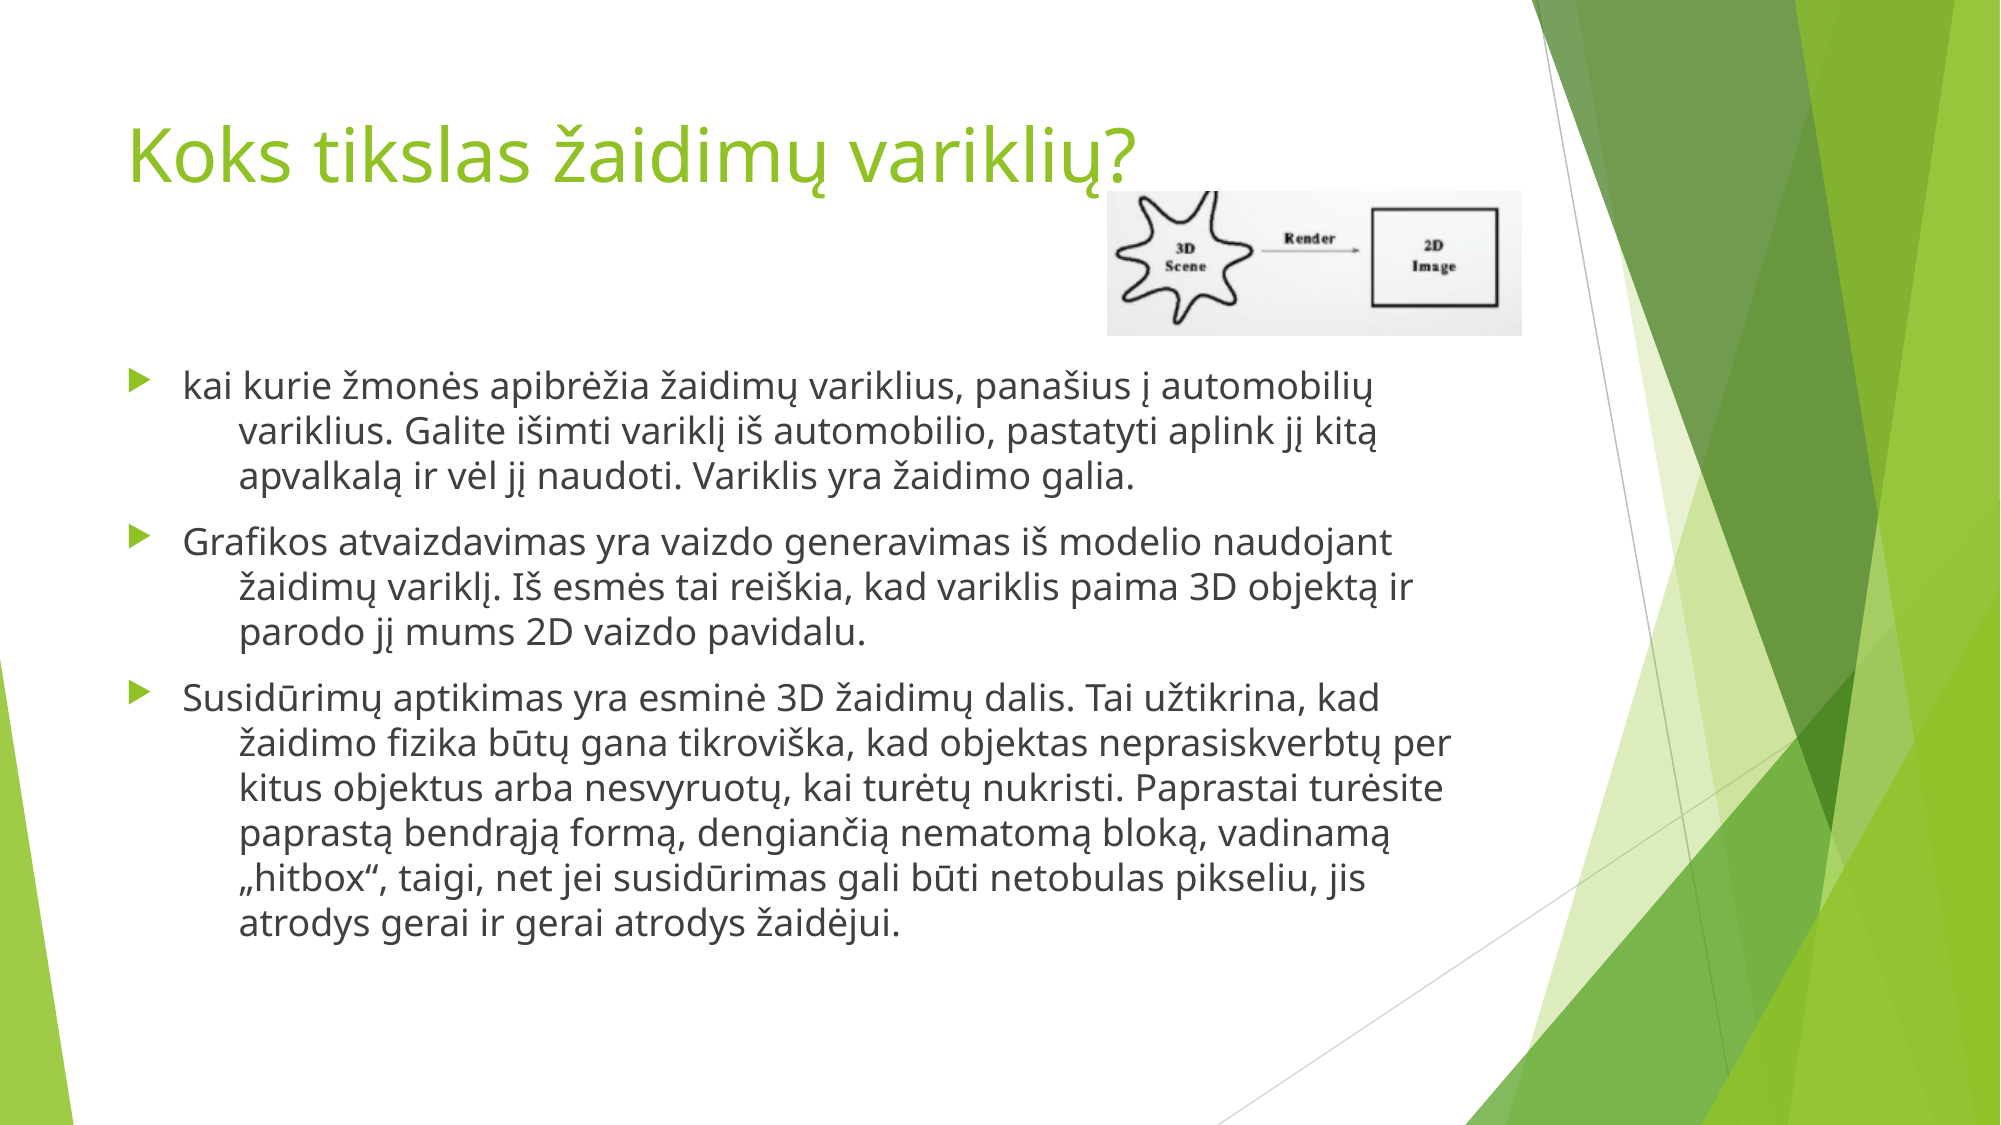

# Koks tikslas žaidimų variklių?
kai kurie žmonės apibrėžia žaidimų variklius, panašius į automobilių variklius. Galite išimti variklį iš automobilio, pastatyti aplink jį kitą apvalkalą ir vėl jį naudoti. Variklis yra žaidimo galia.
Grafikos atvaizdavimas yra vaizdo generavimas iš modelio naudojant žaidimų variklį. Iš esmės tai reiškia, kad variklis paima 3D objektą ir parodo jį mums 2D vaizdo pavidalu.
Susidūrimų aptikimas yra esminė 3D žaidimų dalis. Tai užtikrina, kad žaidimo fizika būtų gana tikroviška, kad objektas neprasiskverbtų per kitus objektus arba nesvyruotų, kai turėtų nukristi. Paprastai turėsite paprastą bendrąją formą, dengiančią nematomą bloką, vadinamą „hitbox“, taigi, net jei susidūrimas gali būti netobulas pikseliu, jis atrodys gerai ir gerai atrodys žaidėjui.